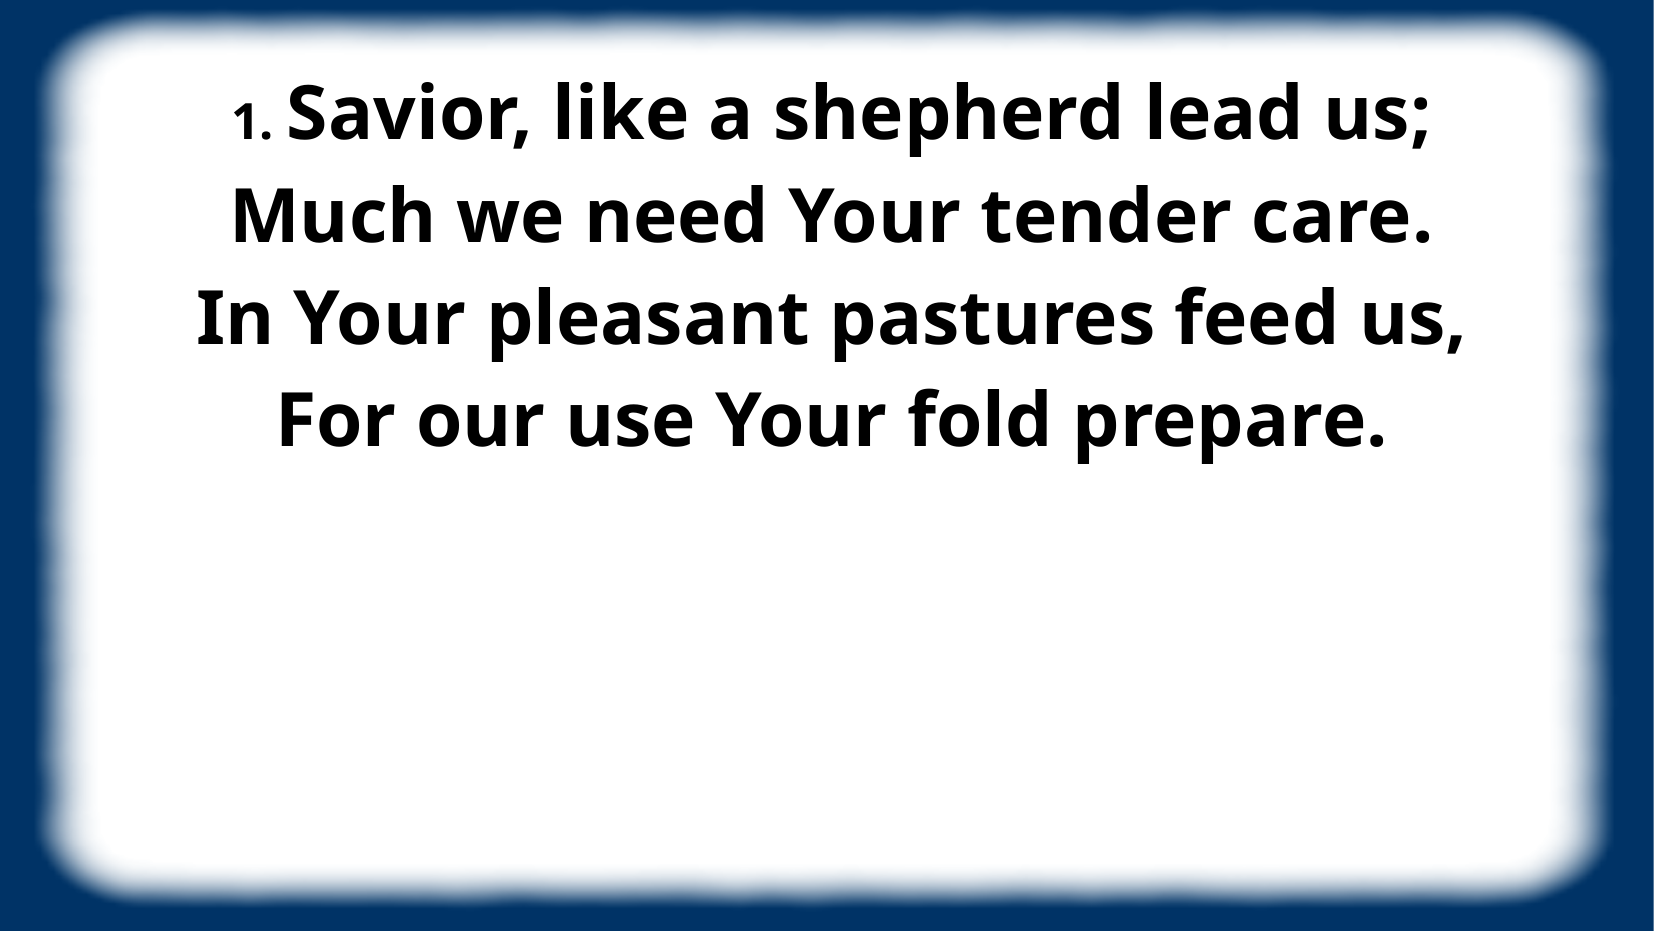

1. Savior, like a shepherd lead us;
Much we need Your tender care.
In Your pleasant pastures feed us,
For our use Your fold prepare.